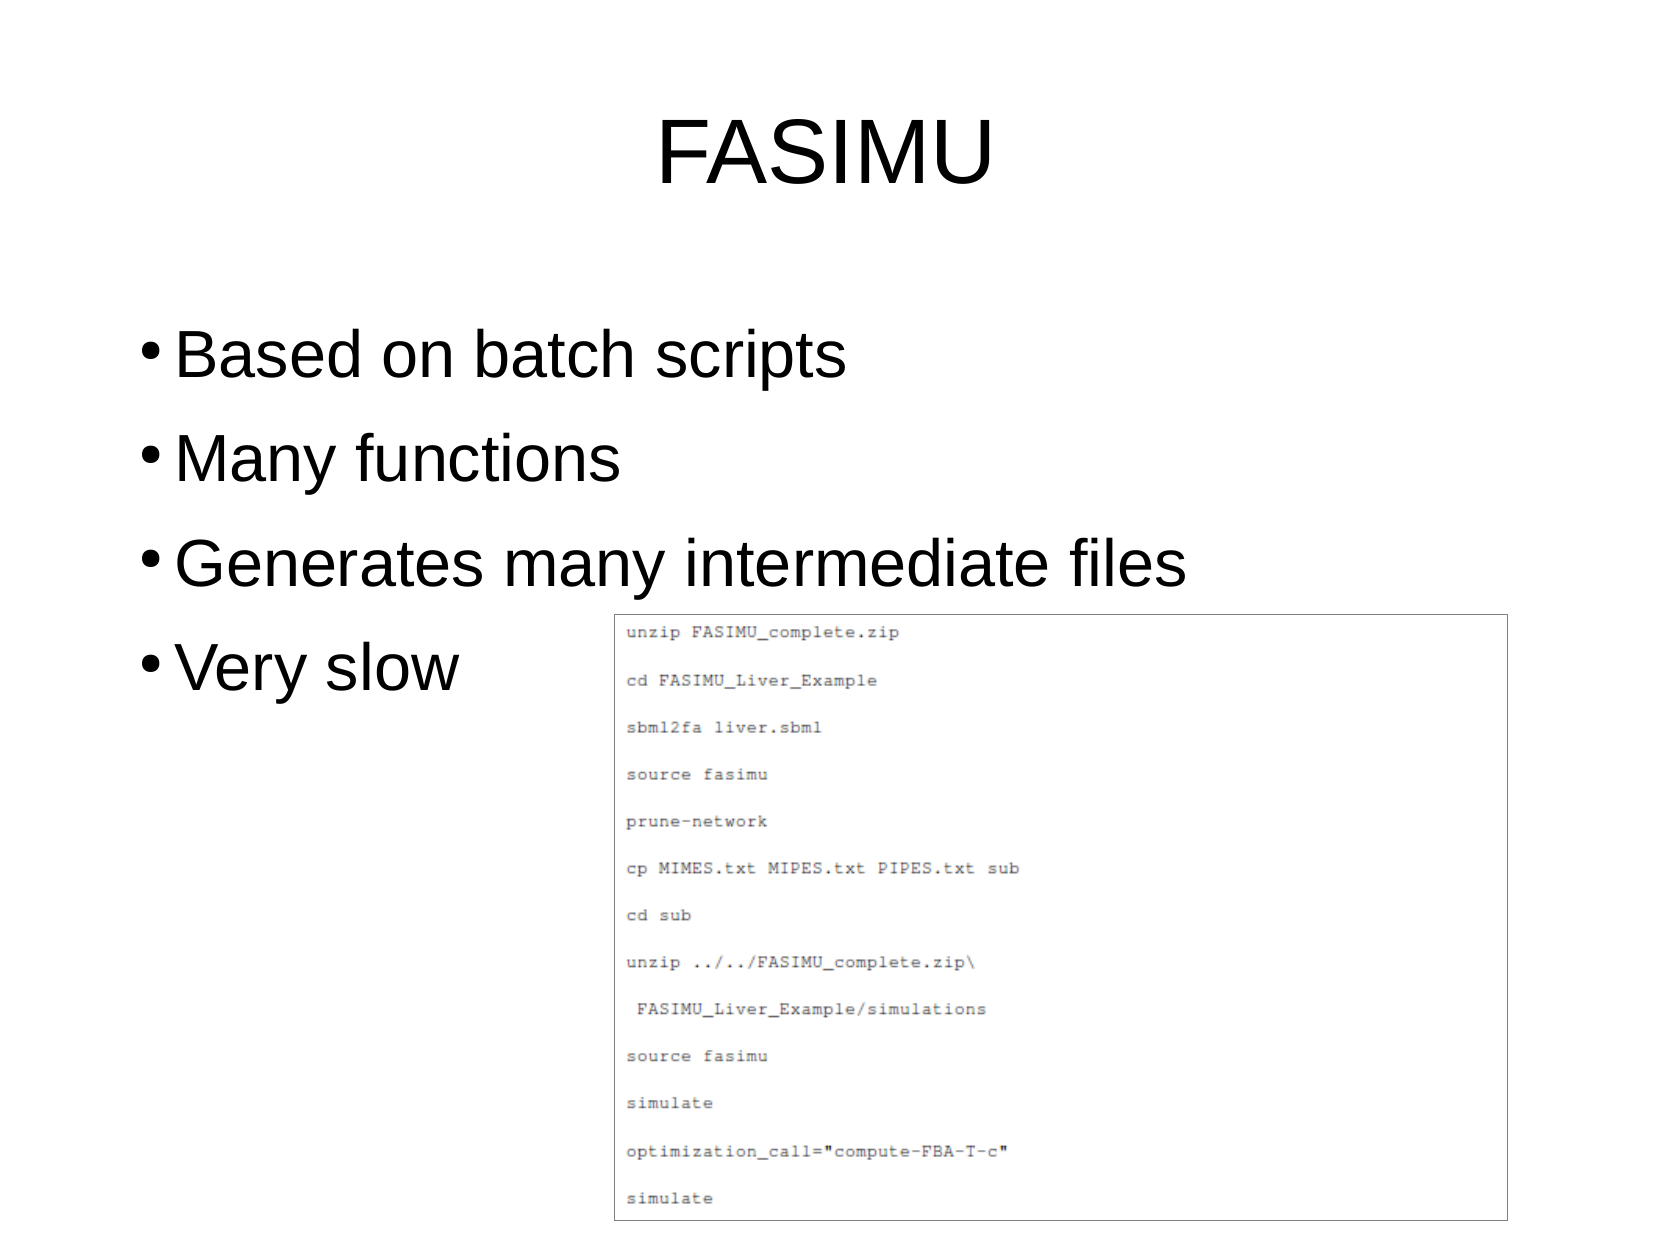

# FASIMU
Based on batch scripts
Many functions
Generates many intermediate files
Very slow